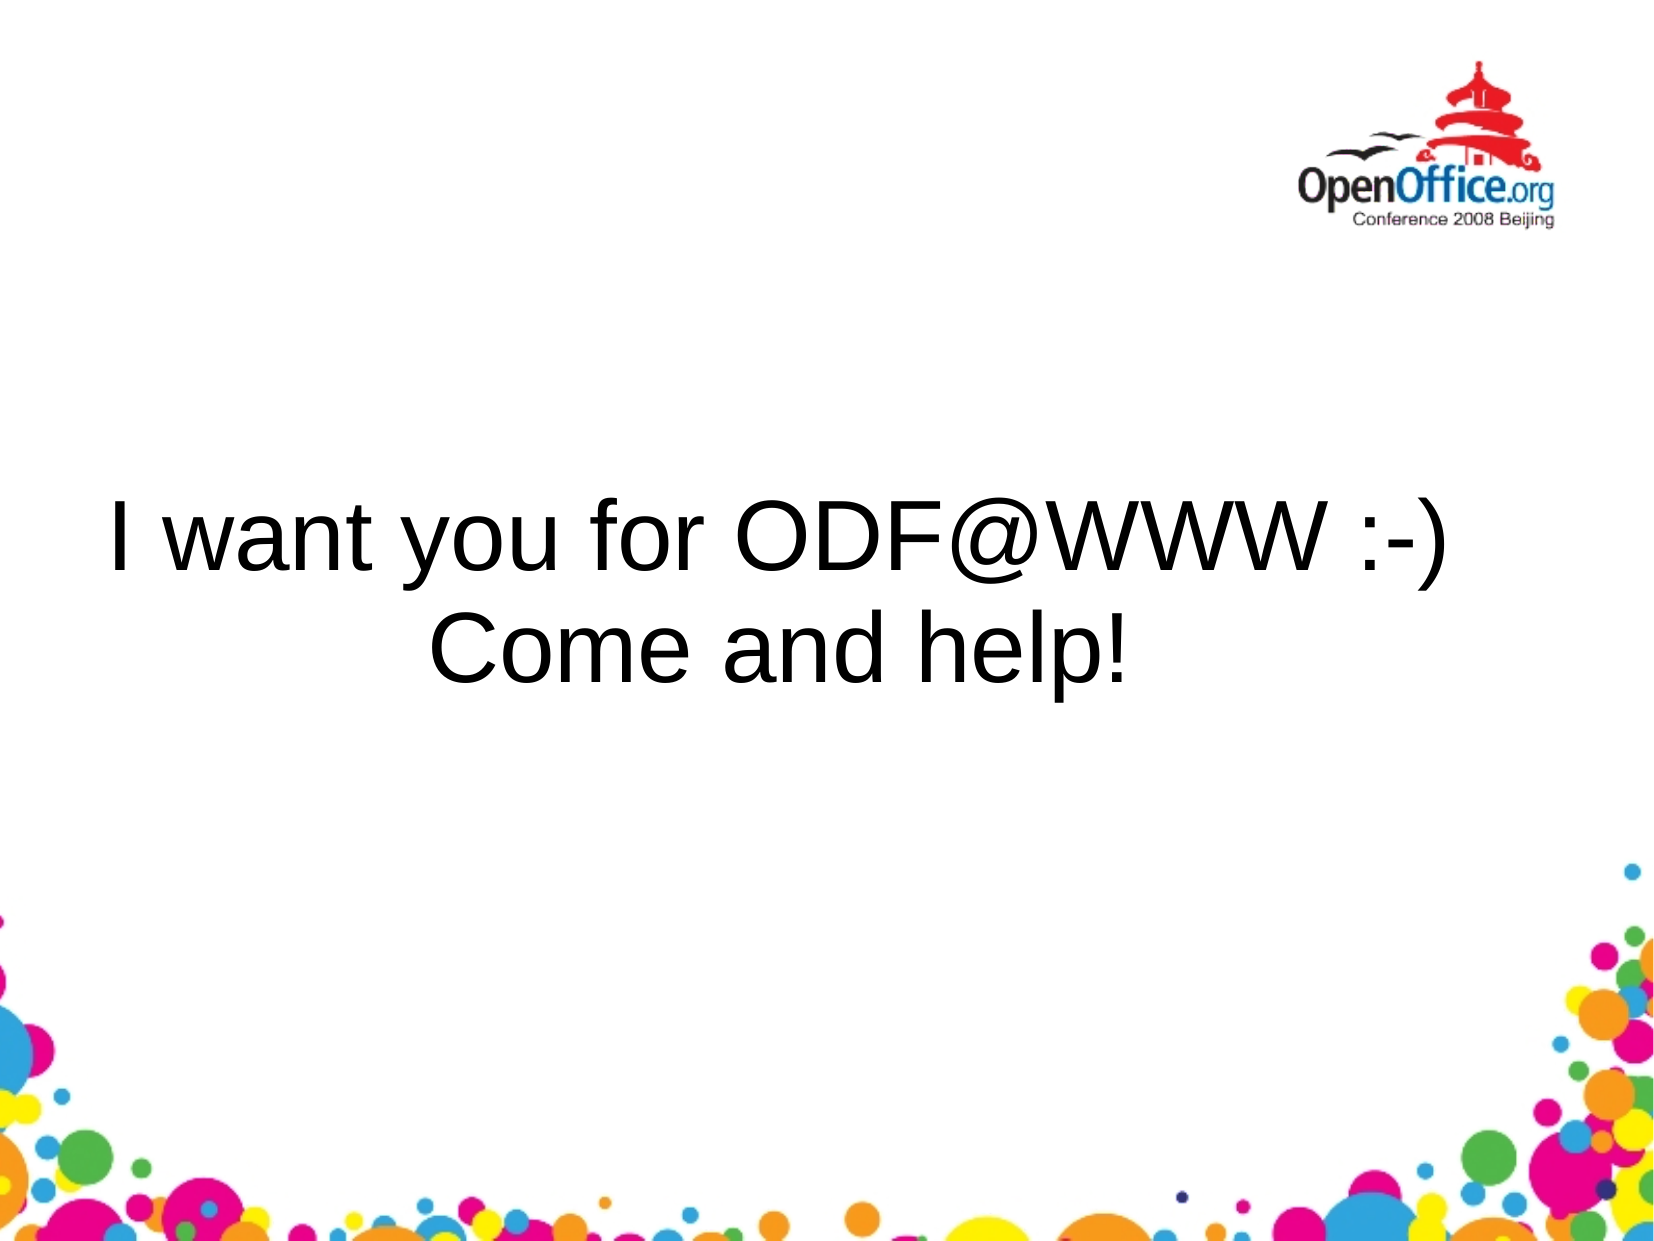

# I want you for ODF@WWW :-) Come and help!